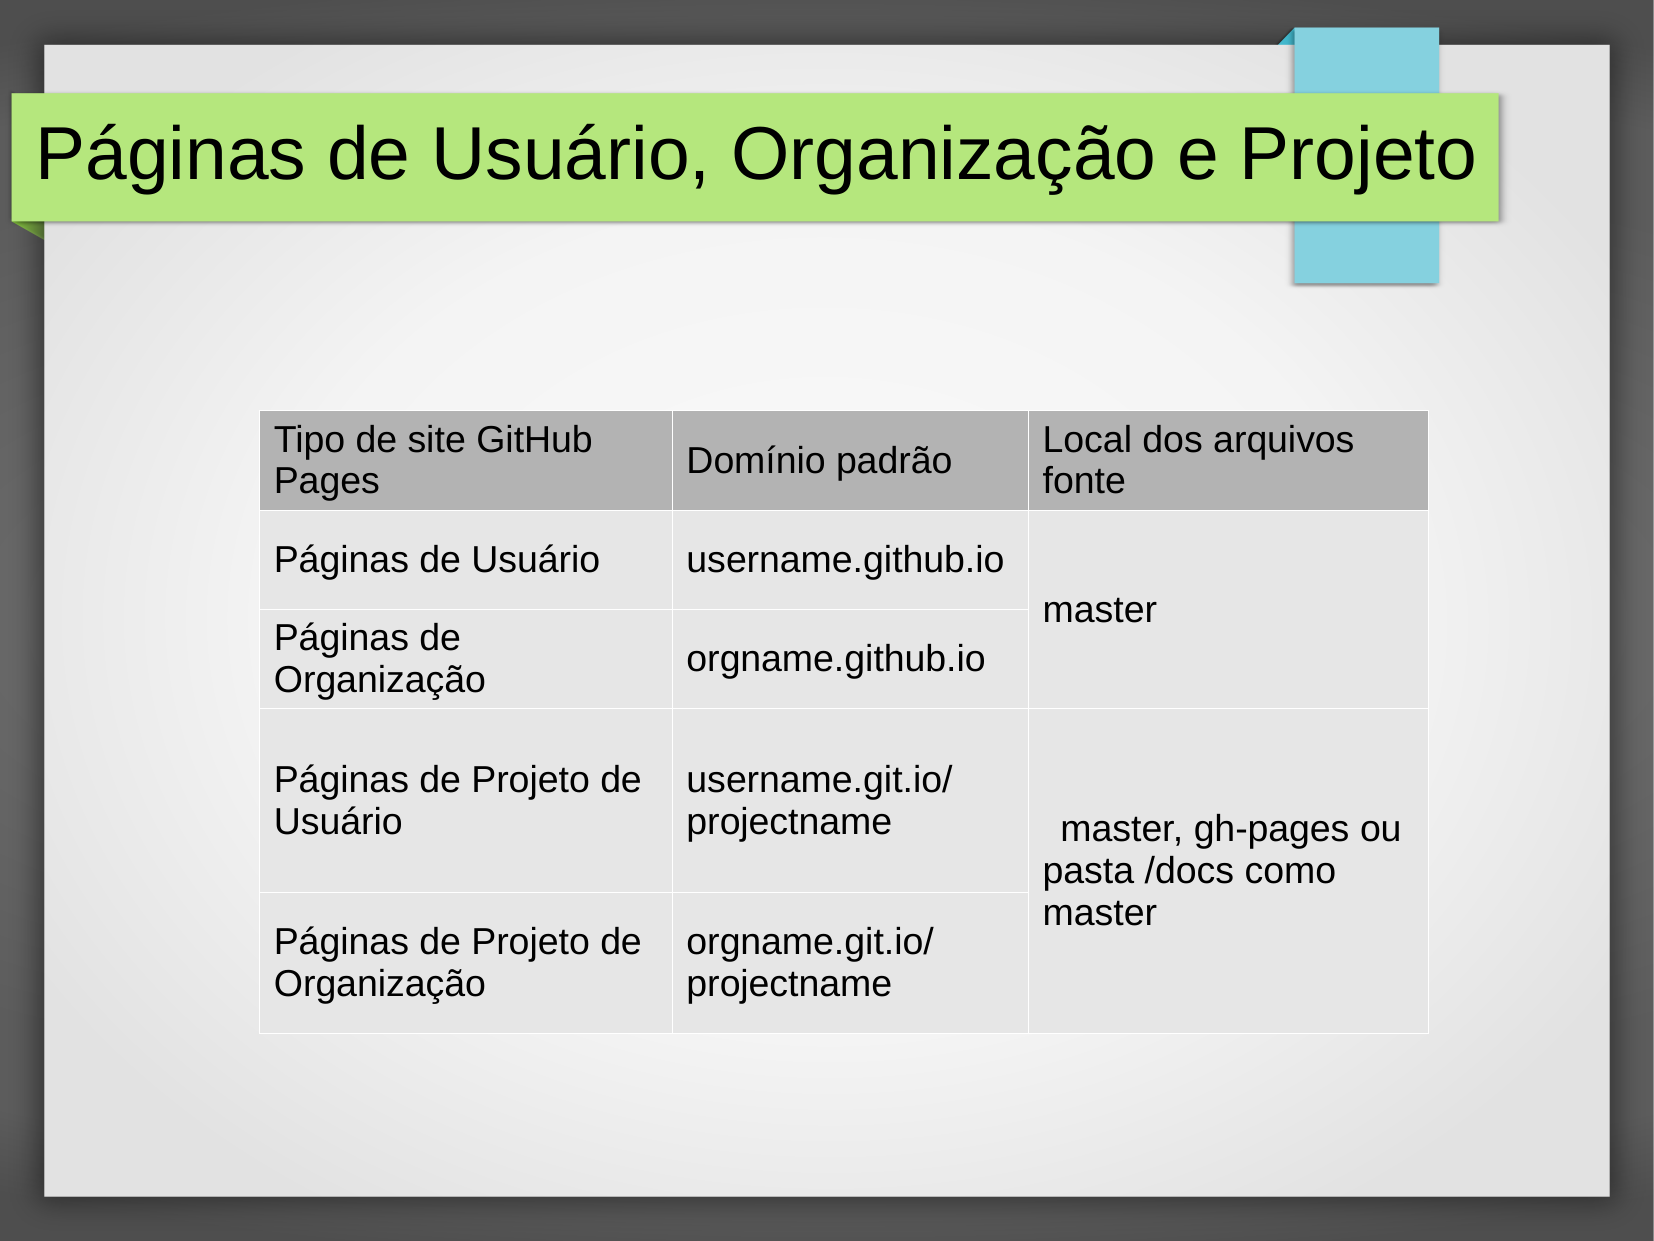

# Páginas de Usuário, Organização e Projeto
| Tipo de site GitHub Pages | Domínio padrão | Local dos arquivos fonte |
| --- | --- | --- |
| Páginas de Usuário | username.github.io | master |
| Páginas de Organização | orgname.github.io | |
| Páginas de Projeto de Usuário | username.git.io/projectname | master, gh-pages ou pasta /docs como master |
| Páginas de Projeto de Organização | orgname.git.io/projectname | |